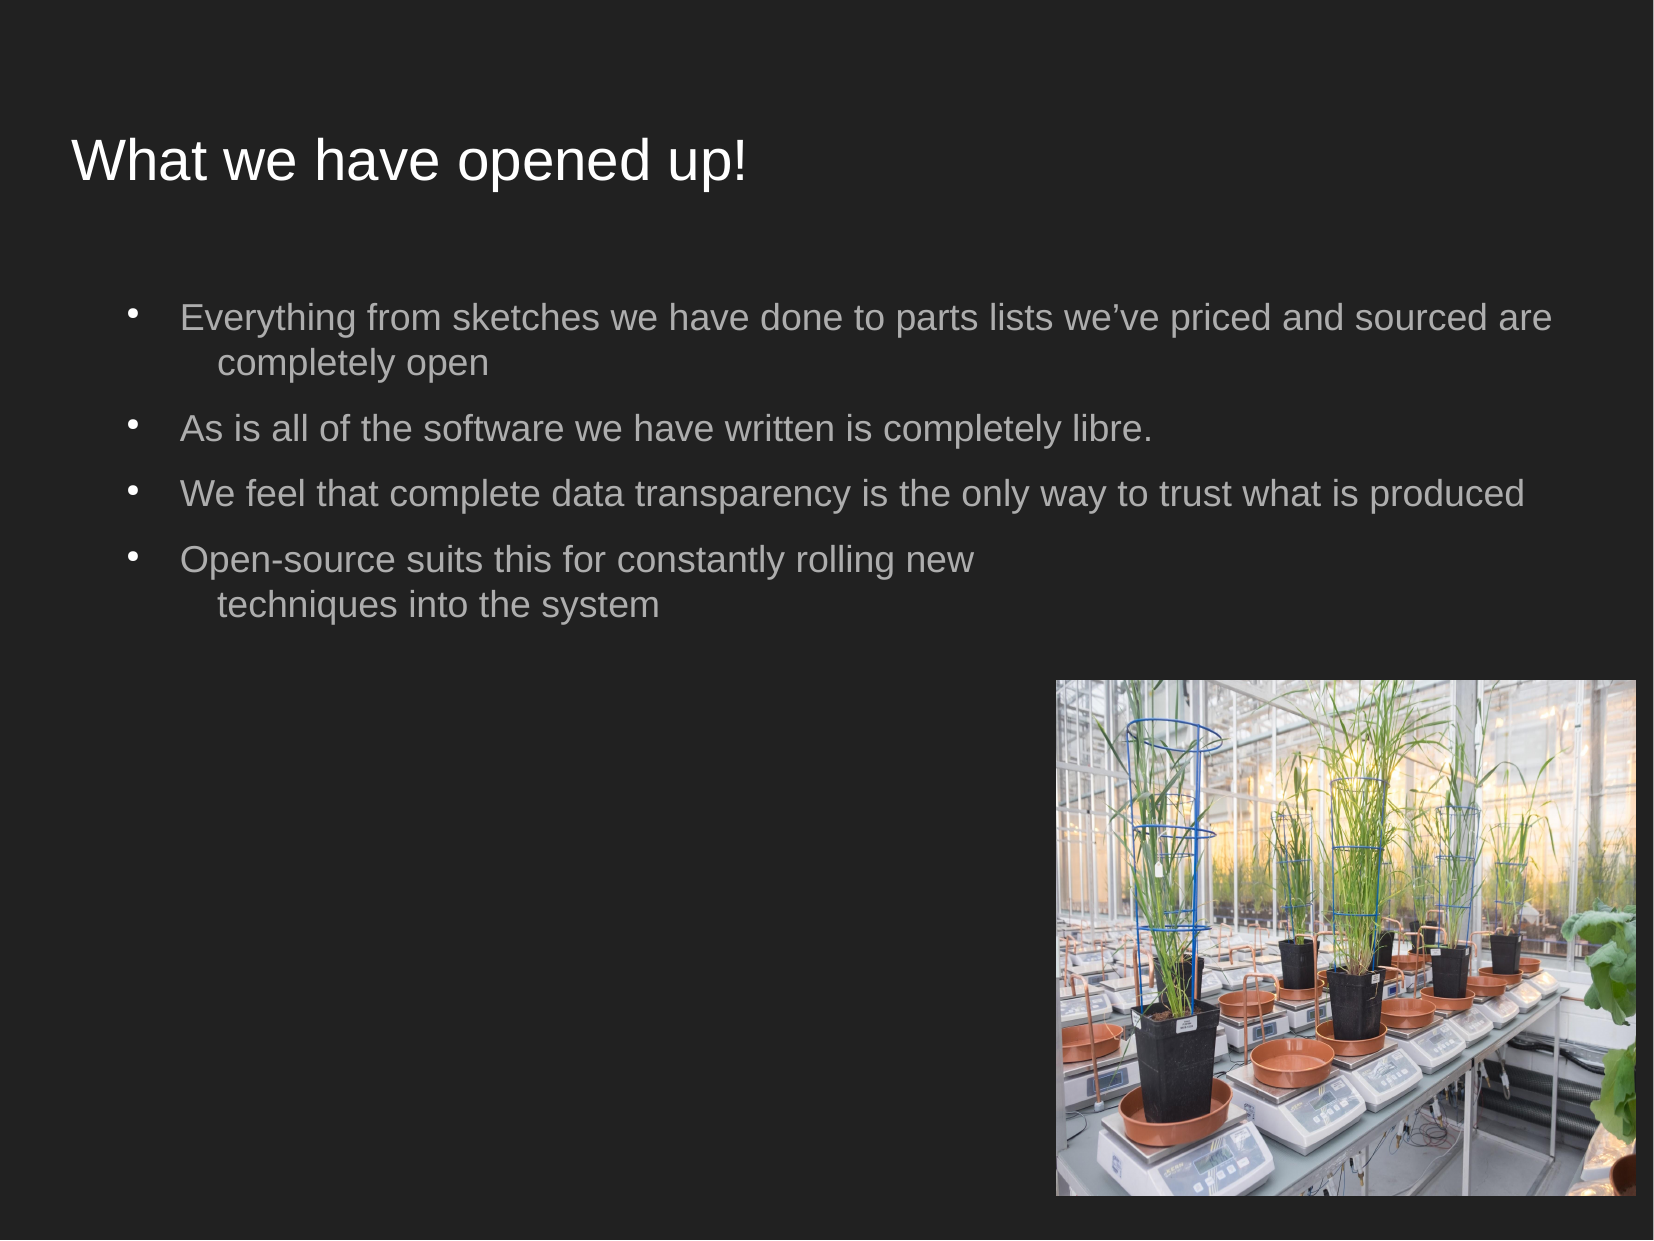

# What we have opened up!
Everything from sketches we have done to parts lists we’ve priced and sourced are completely open
As is all of the software we have written is completely libre.
We feel that complete data transparency is the only way to trust what is produced
Open-source suits this for constantly rolling new
techniques into the system